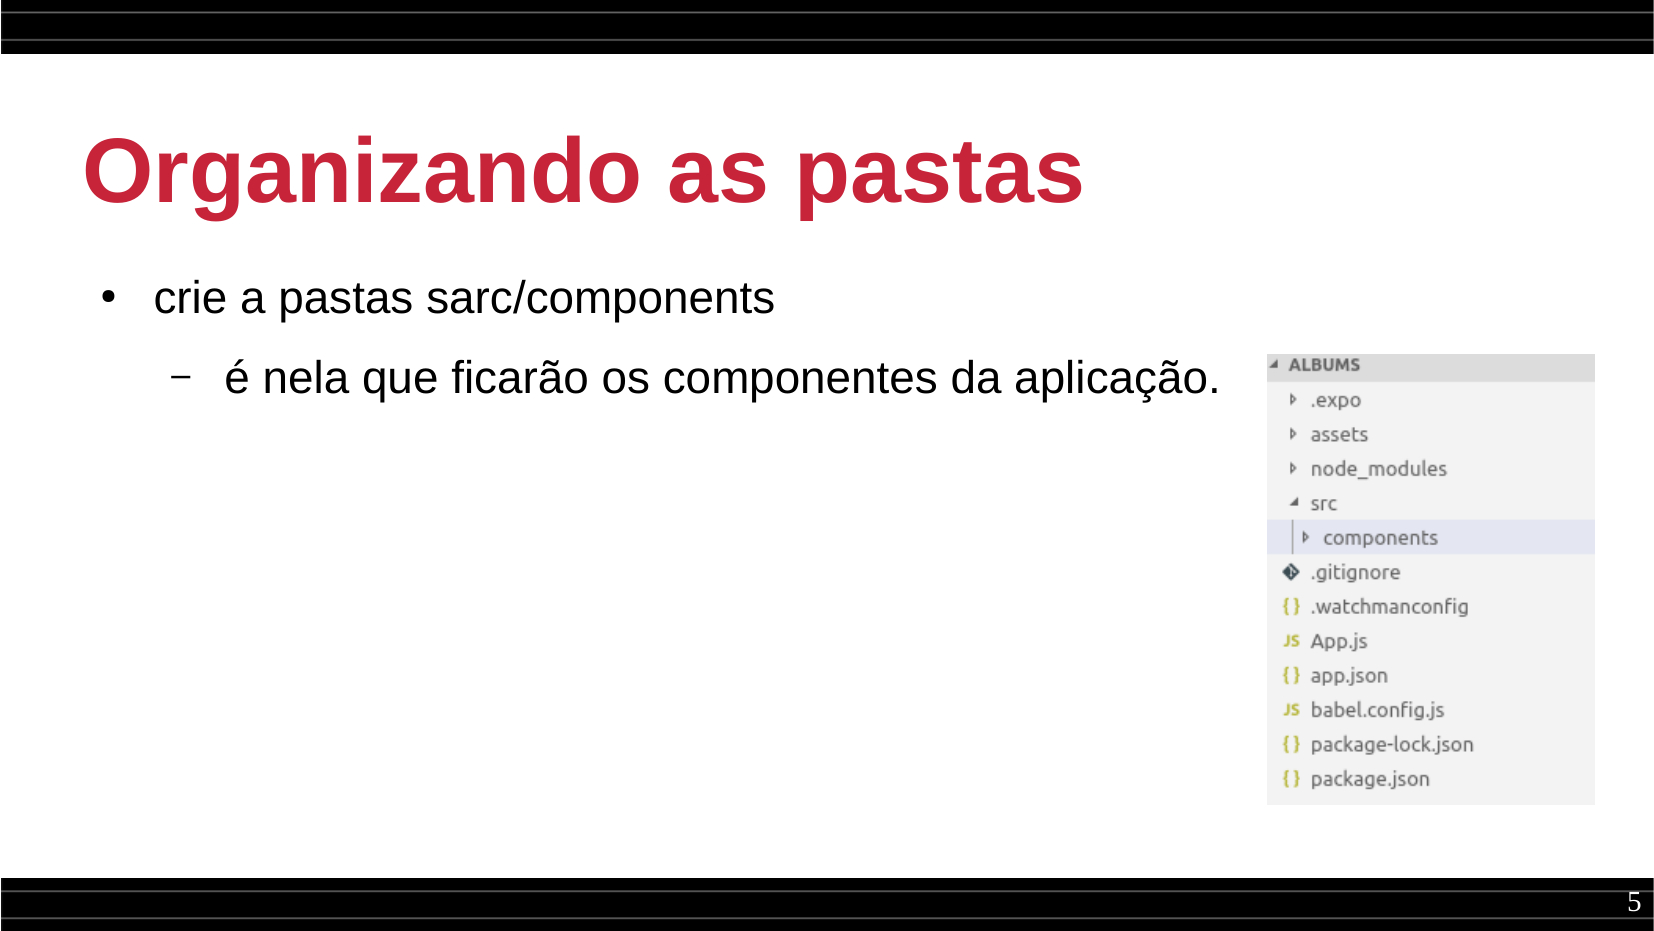

# Organizando as pastas
crie a pastas sarc/components
é nela que ficarão os componentes da aplicação.